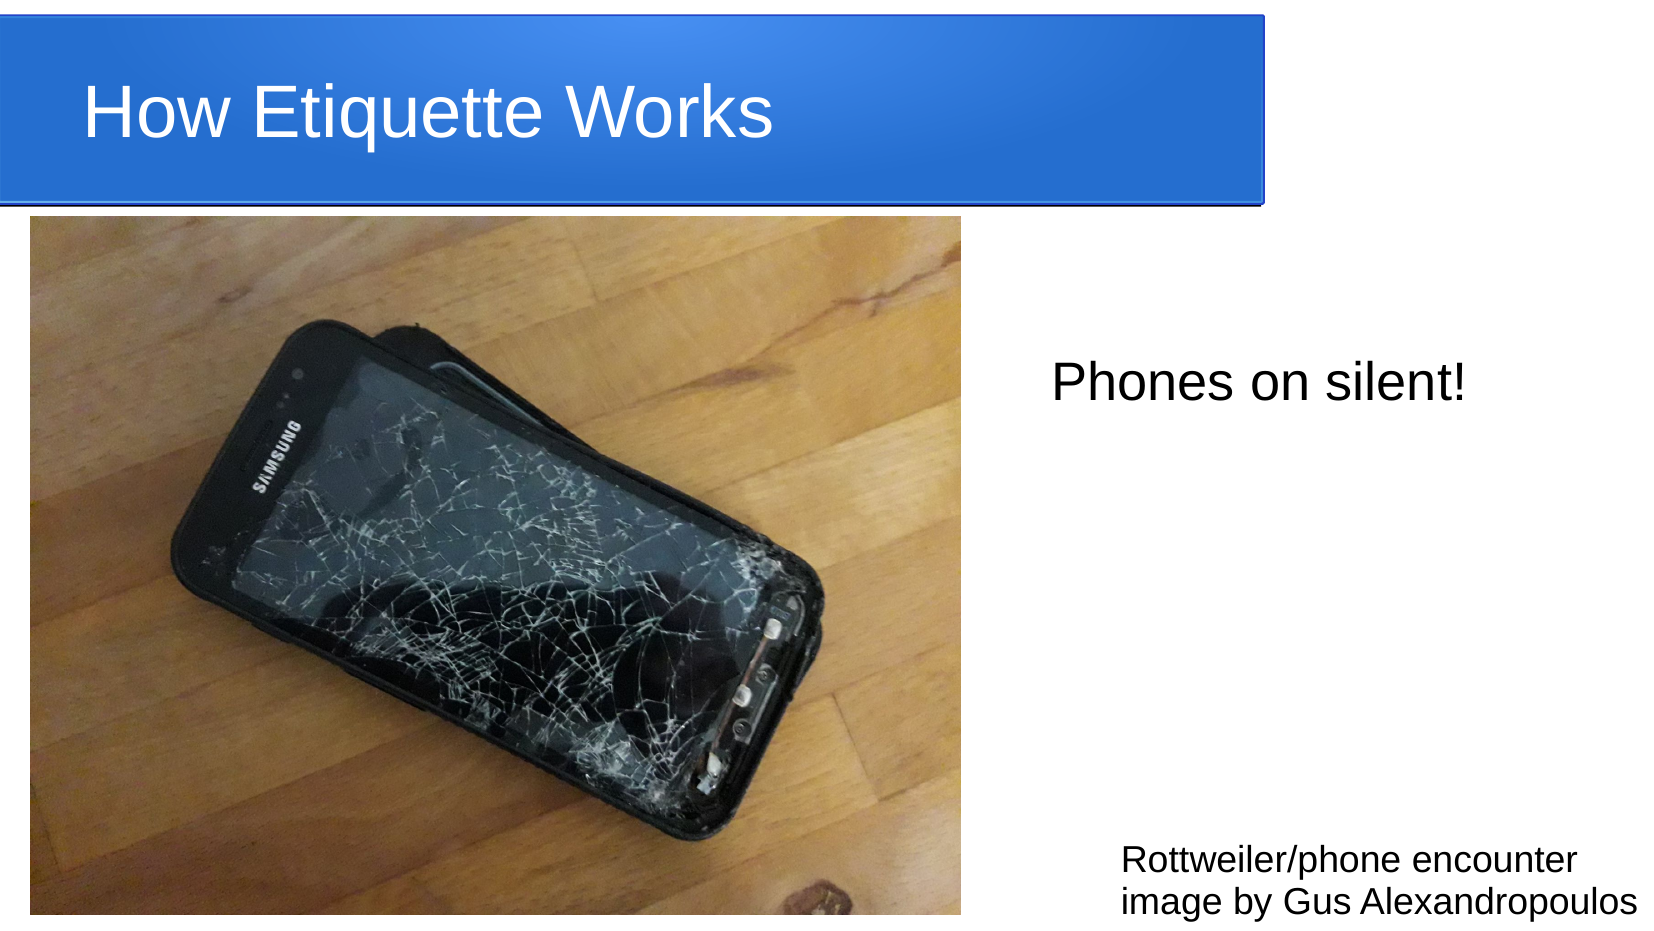

# How Etiquette Works
Phones on silent!
Rottweiler/phone encounter
image by Gus Alexandropoulos